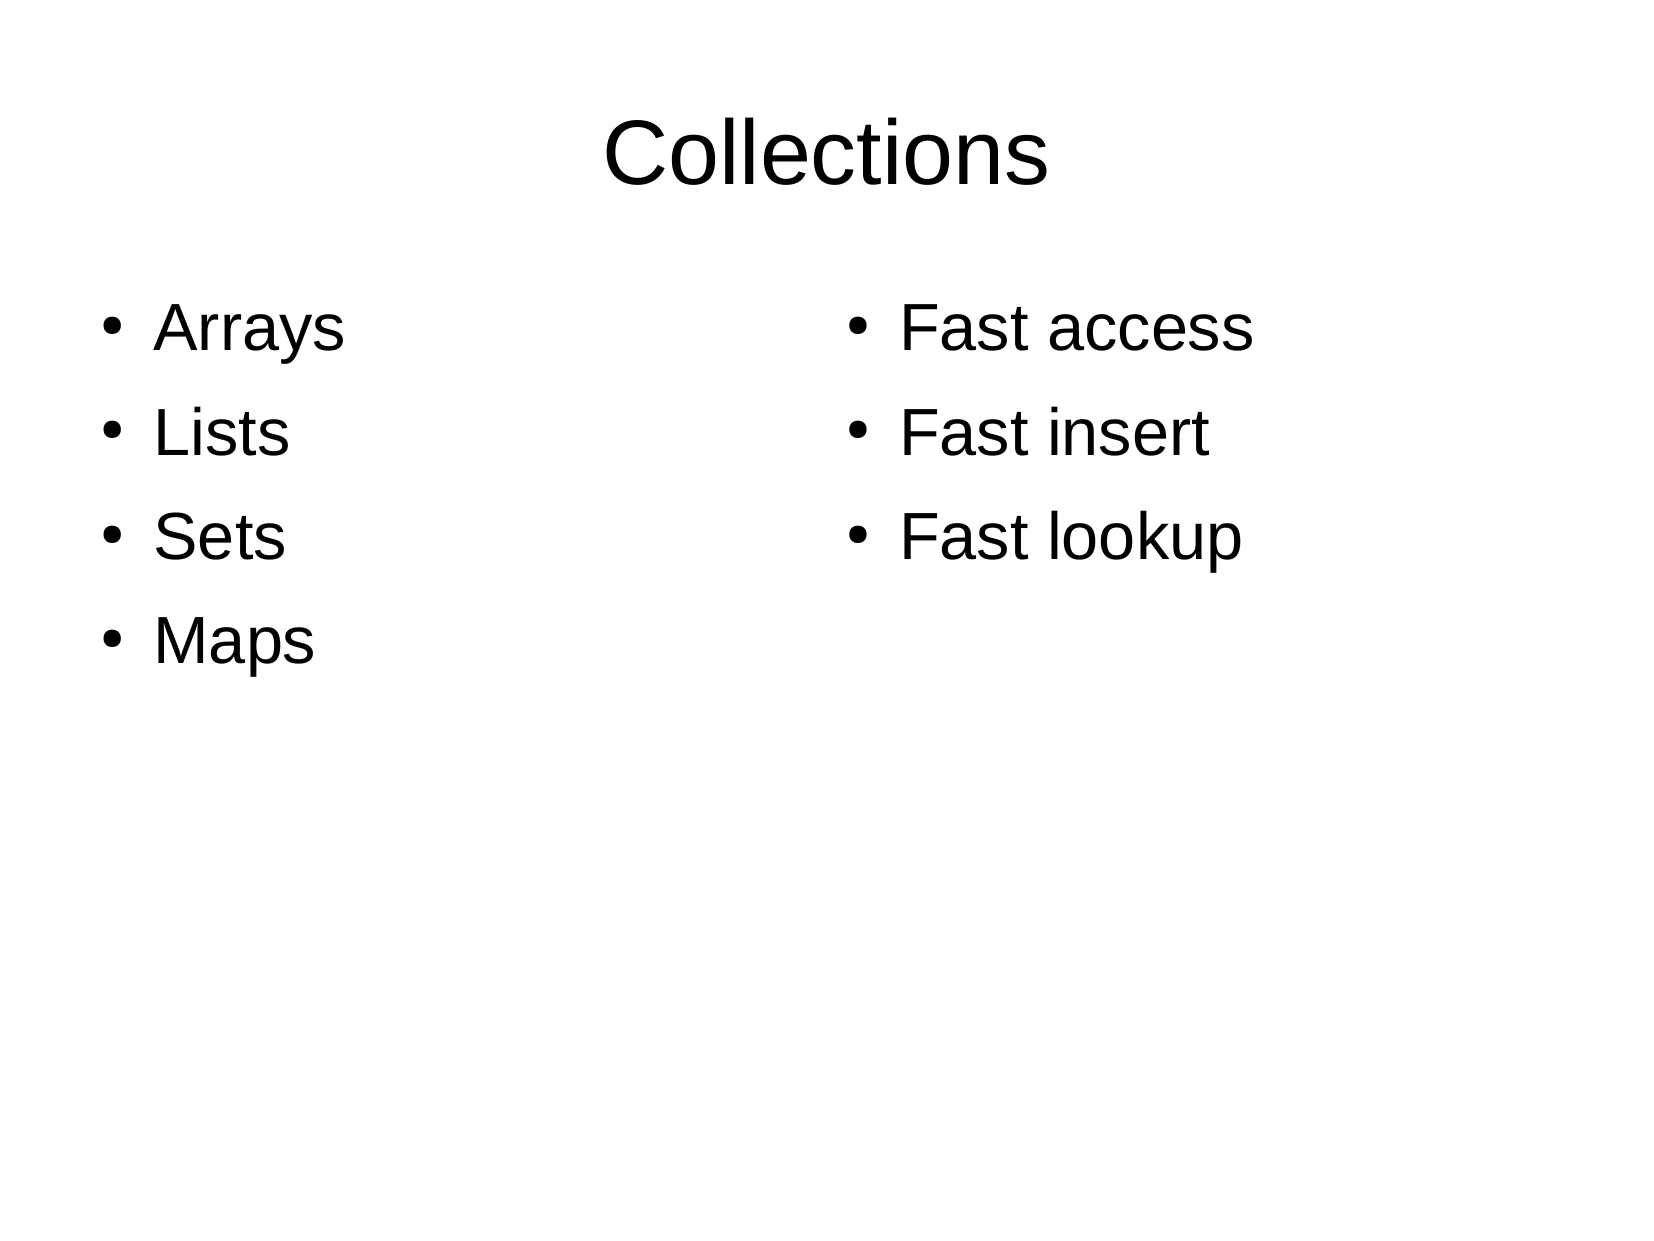

# Collections
Arrays
Lists
Sets
Maps
Fast access
Fast insert
Fast lookup